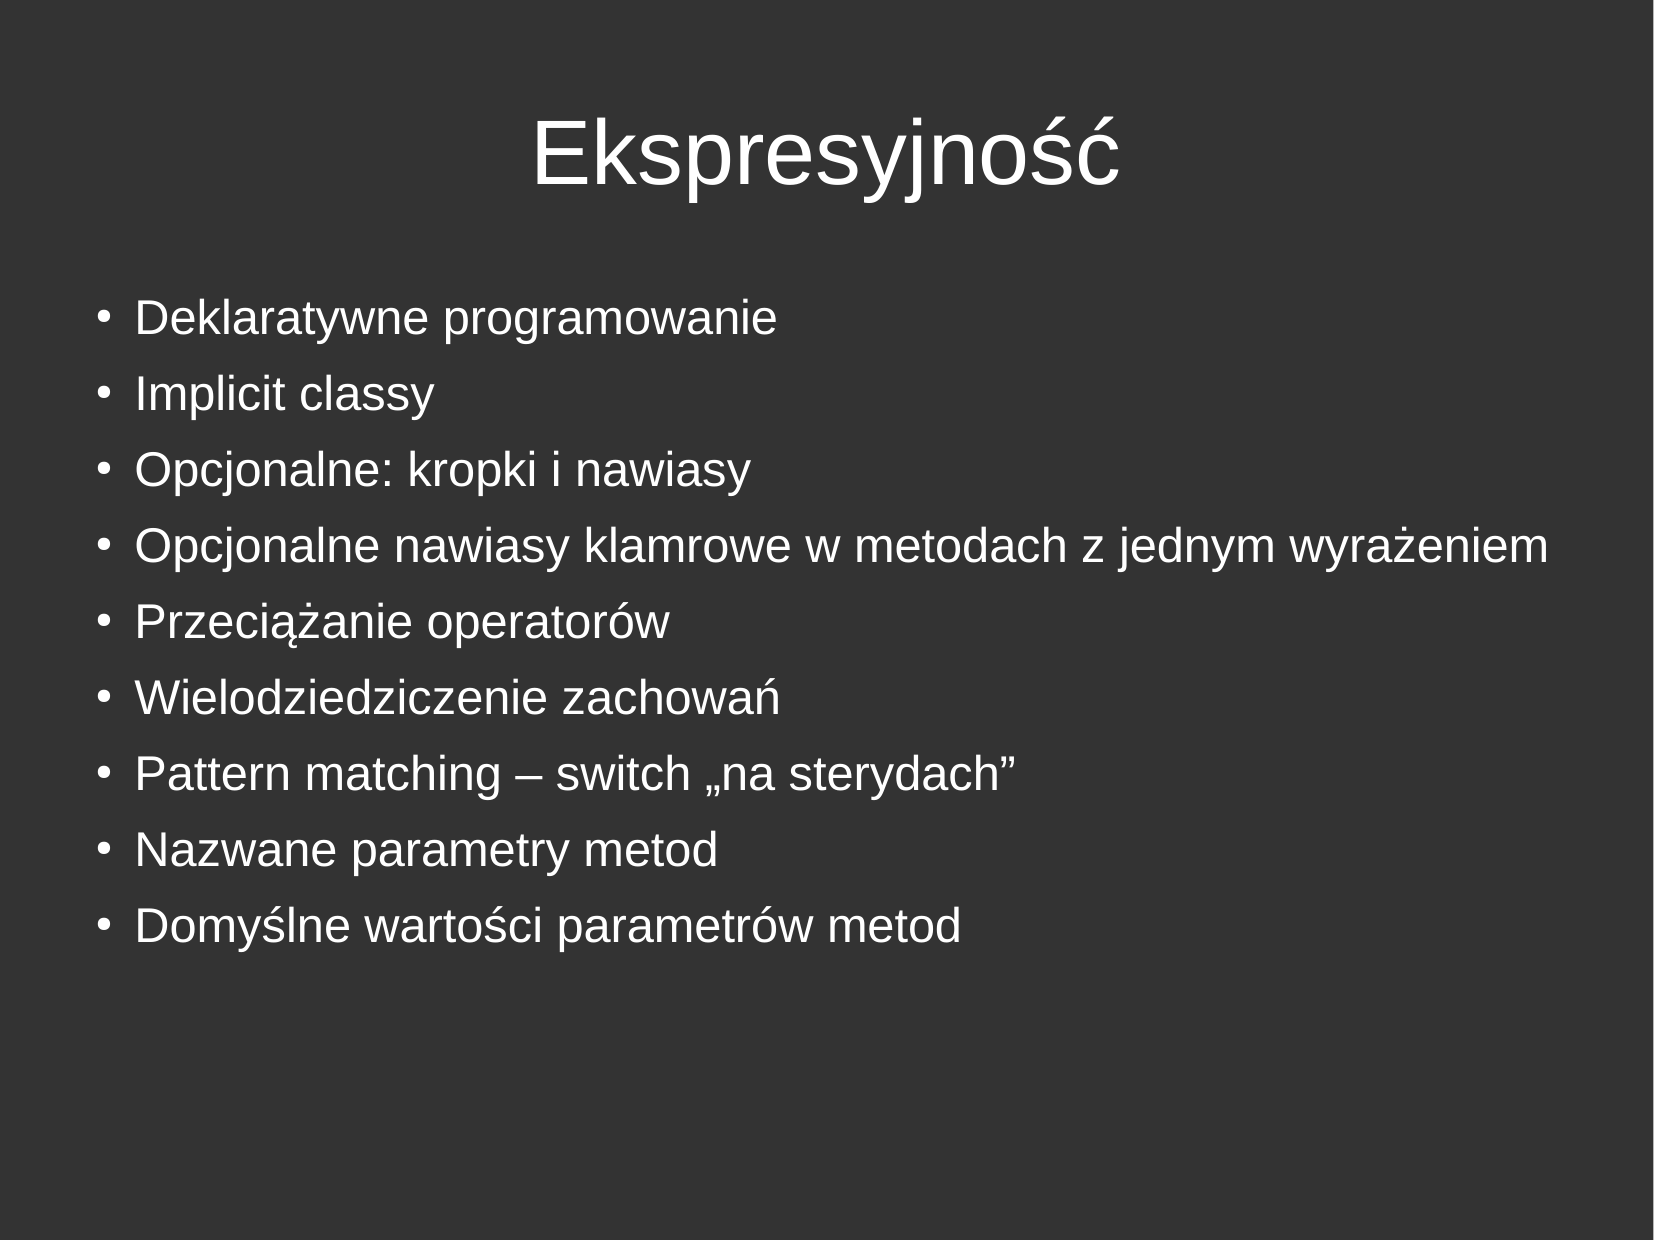

# Ekspresyjność
Deklaratywne programowanie
Implicit classy
Opcjonalne: kropki i nawiasy
Opcjonalne nawiasy klamrowe w metodach z jednym wyrażeniem
Przeciążanie operatorów
Wielodziedziczenie zachowań
Pattern matching – switch „na sterydach”
Nazwane parametry metod
Domyślne wartości parametrów metod